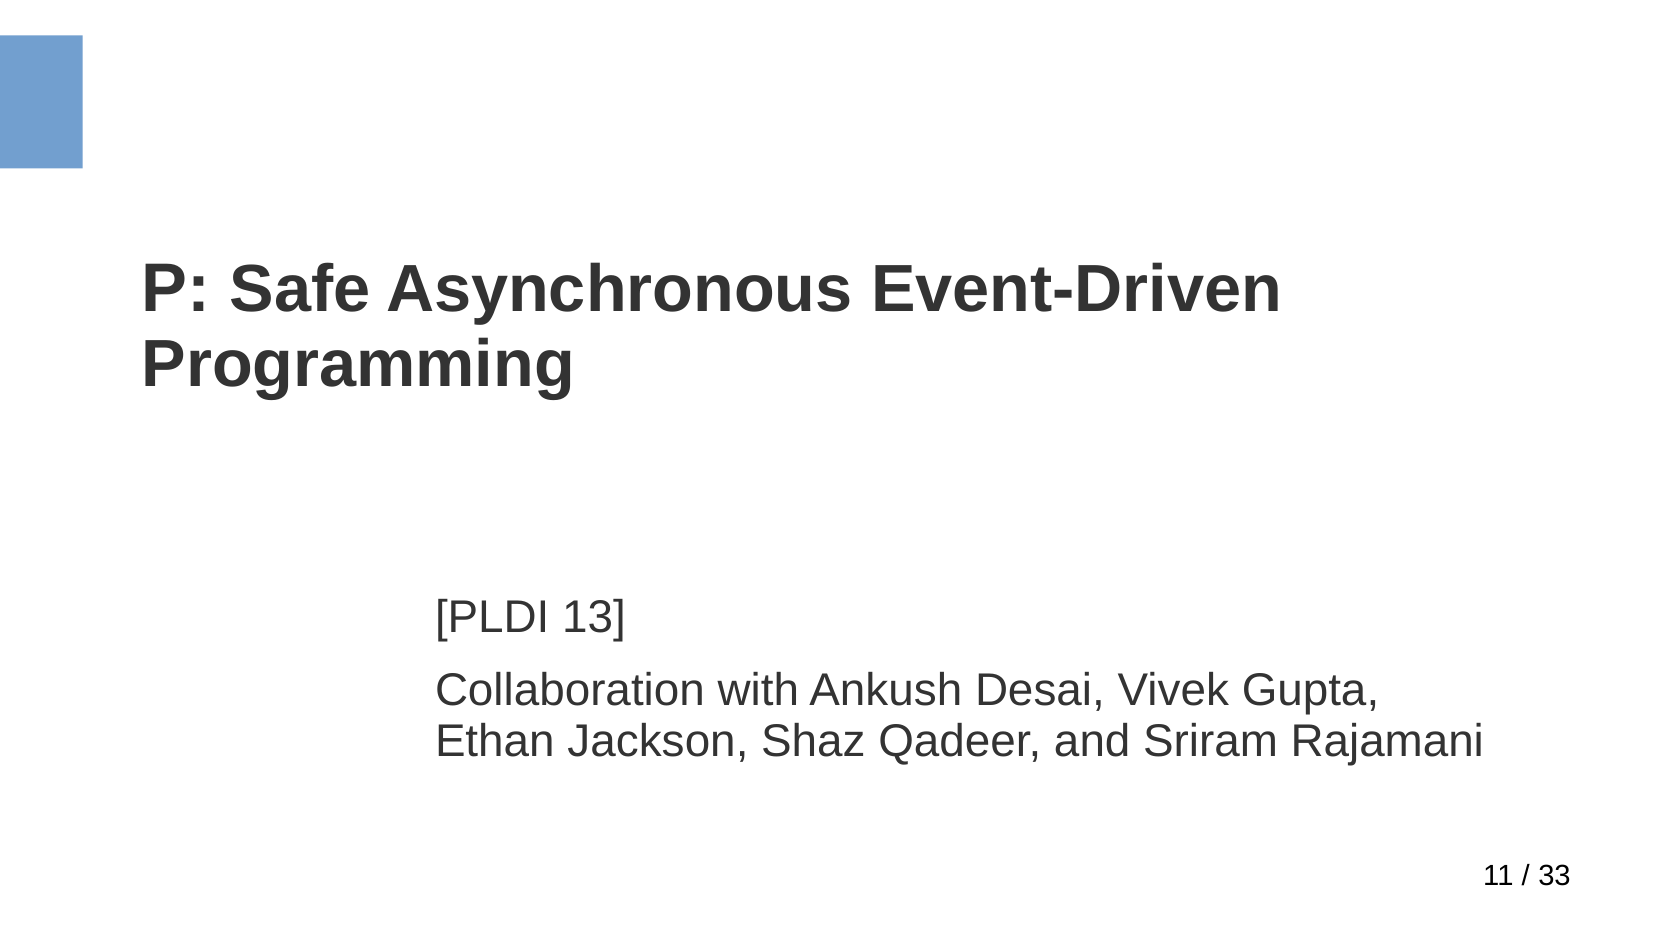

# P: Safe Asynchronous Event-Driven Programming
[PLDI 13]
Collaboration with Ankush Desai, Vivek Gupta, Ethan Jackson, Shaz Qadeer, and Sriram Rajamani
11